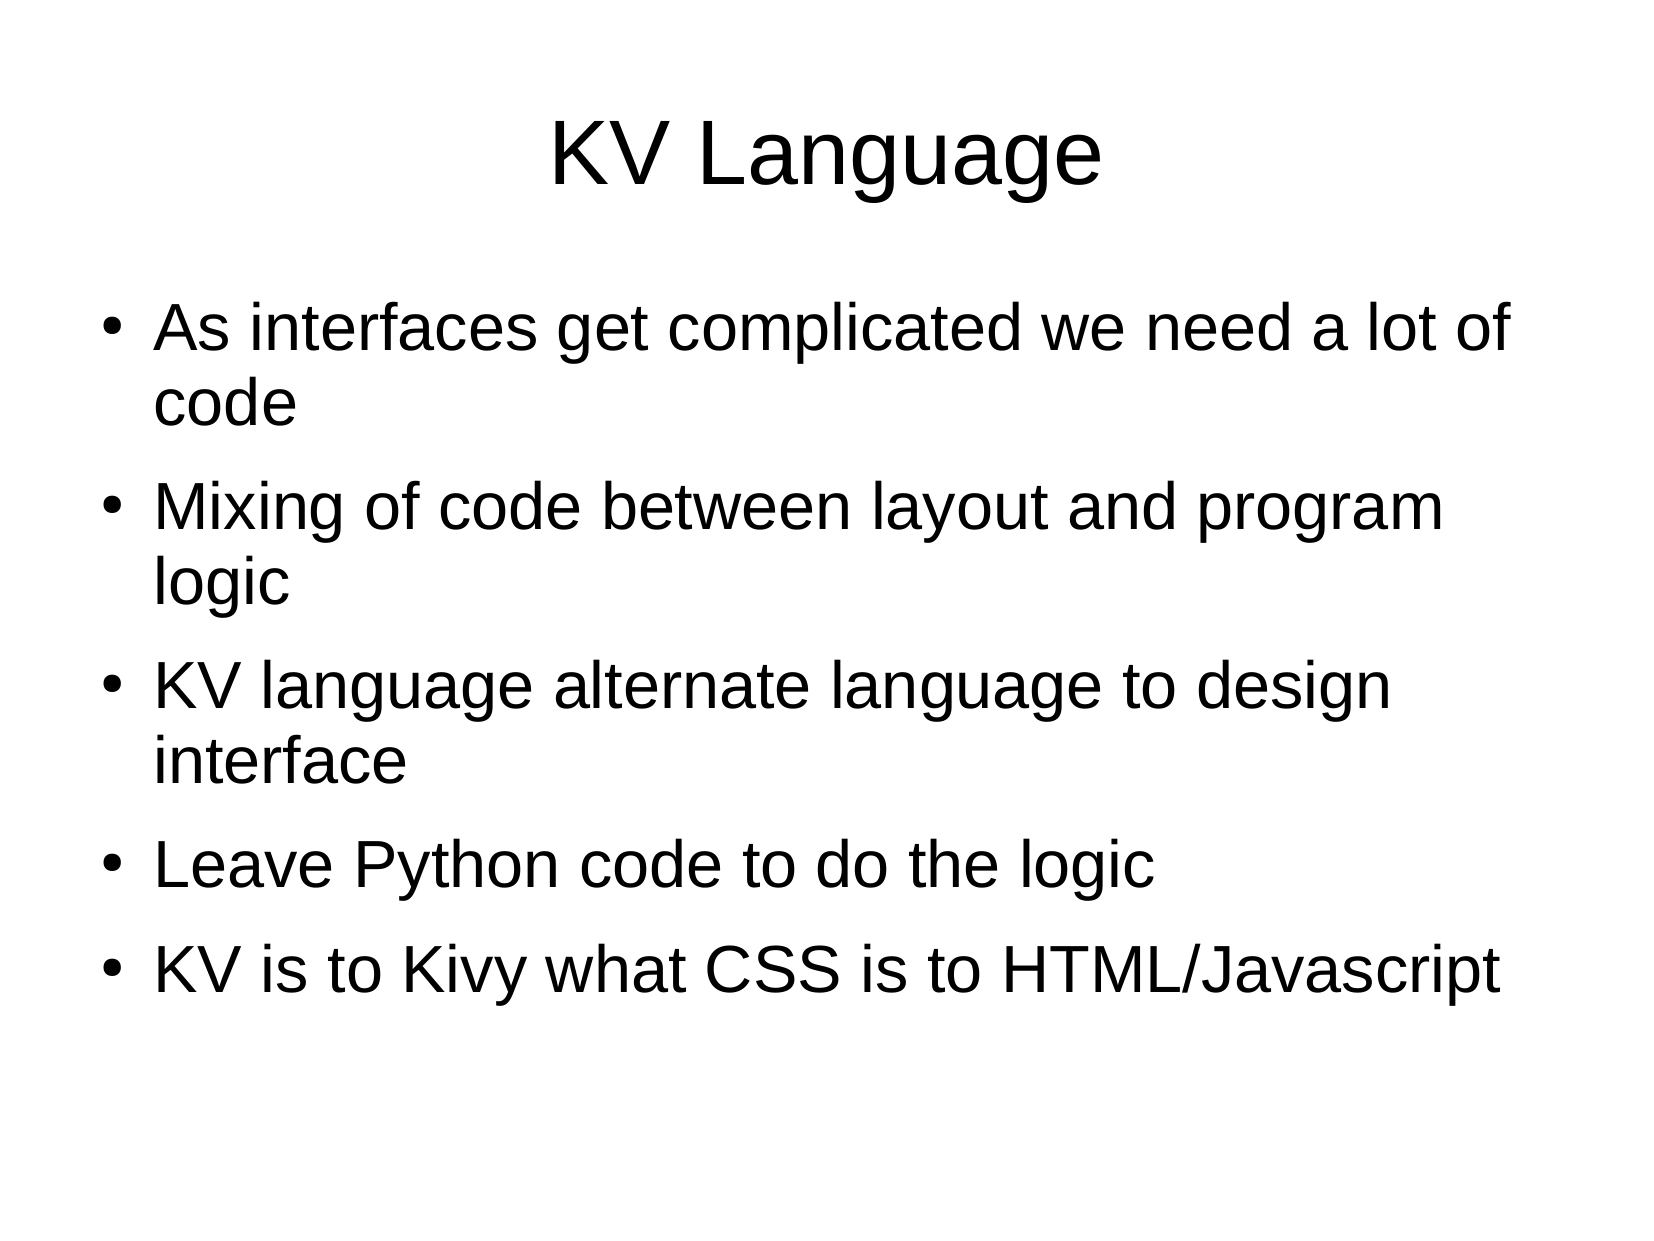

# KV Language
As interfaces get complicated we need a lot of code
Mixing of code between layout and program logic
KV language alternate language to design interface
Leave Python code to do the logic
KV is to Kivy what CSS is to HTML/Javascript